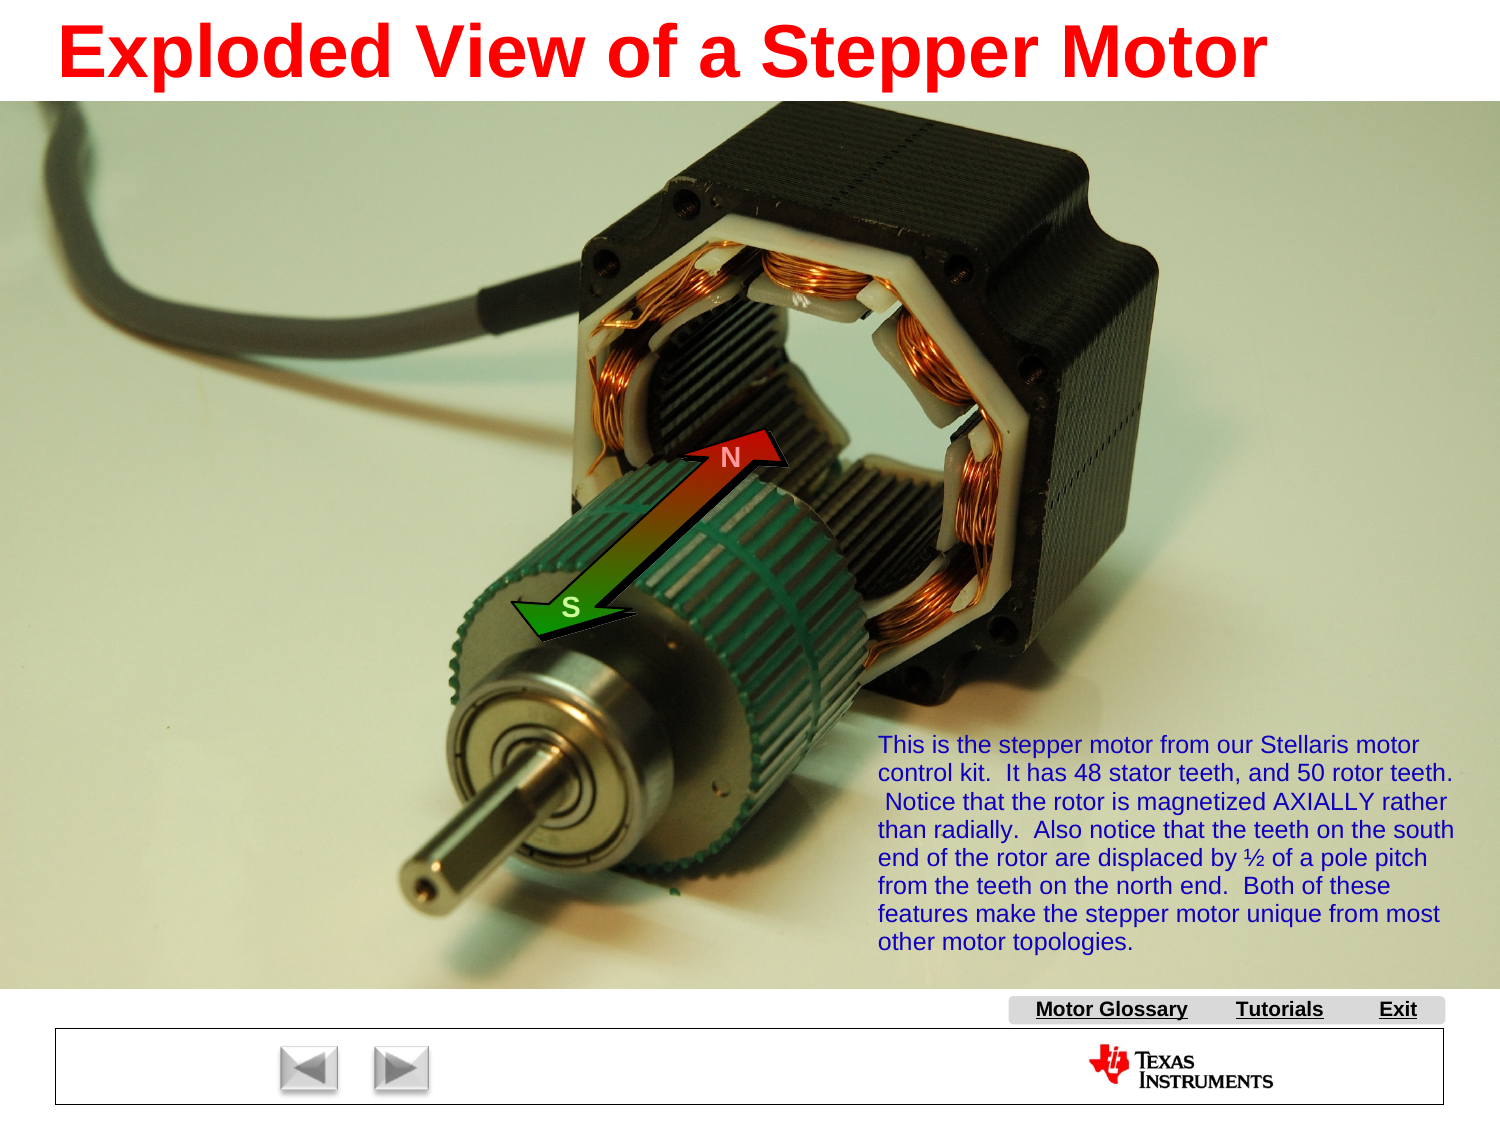

Exploded View of a Stepper Motor
N
S
This is the stepper motor from our Stellaris motor control kit. It has 48 stator teeth, and 50 rotor teeth. Notice that the rotor is magnetized AXIALLY rather than radially. Also notice that the teeth on the south end of the rotor are displaced by ½ of a pole pitch from the teeth on the north end. Both of these features make the stepper motor unique from most other motor topologies.